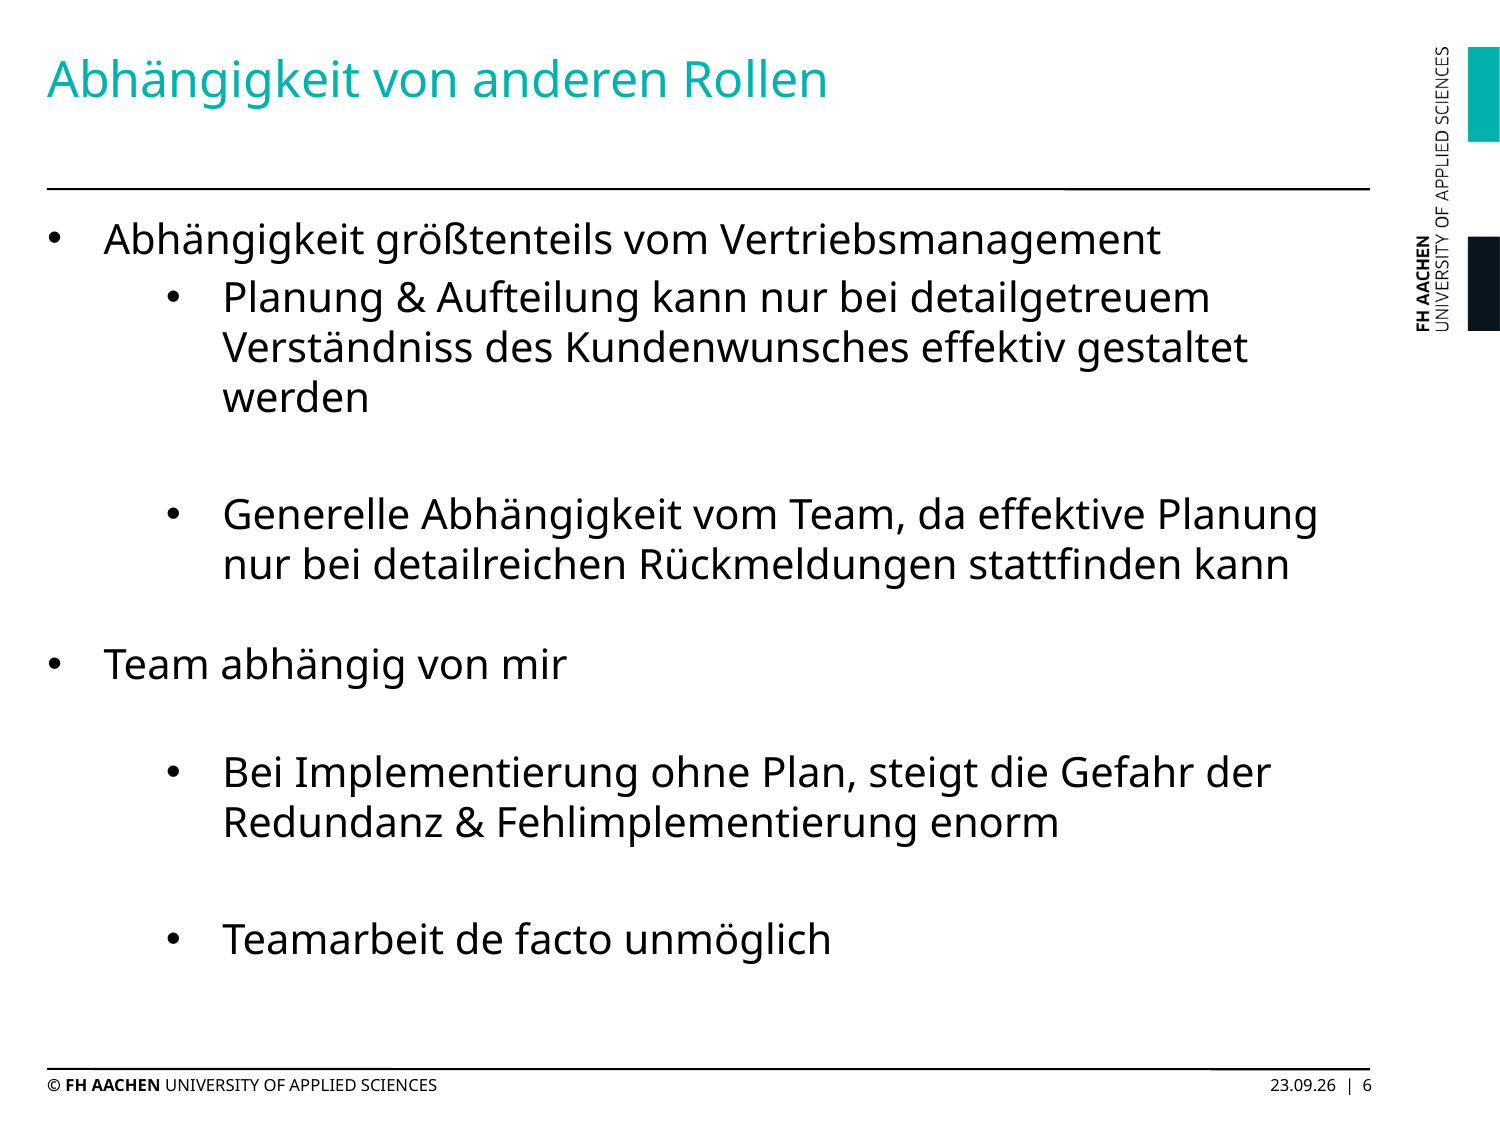

# Abhängigkeit von anderen Rollen
Abhängigkeit größtenteils vom Vertriebsmanagement
Planung & Aufteilung kann nur bei detailgetreuem Verständniss des Kundenwunsches effektiv gestaltet werden
Generelle Abhängigkeit vom Team, da effektive Planung nur bei detailreichen Rückmeldungen stattfinden kann
Team abhängig von mir
Bei Implementierung ohne Plan, steigt die Gefahr der Redundanz & Fehlimplementierung enorm
Teamarbeit de facto unmöglich